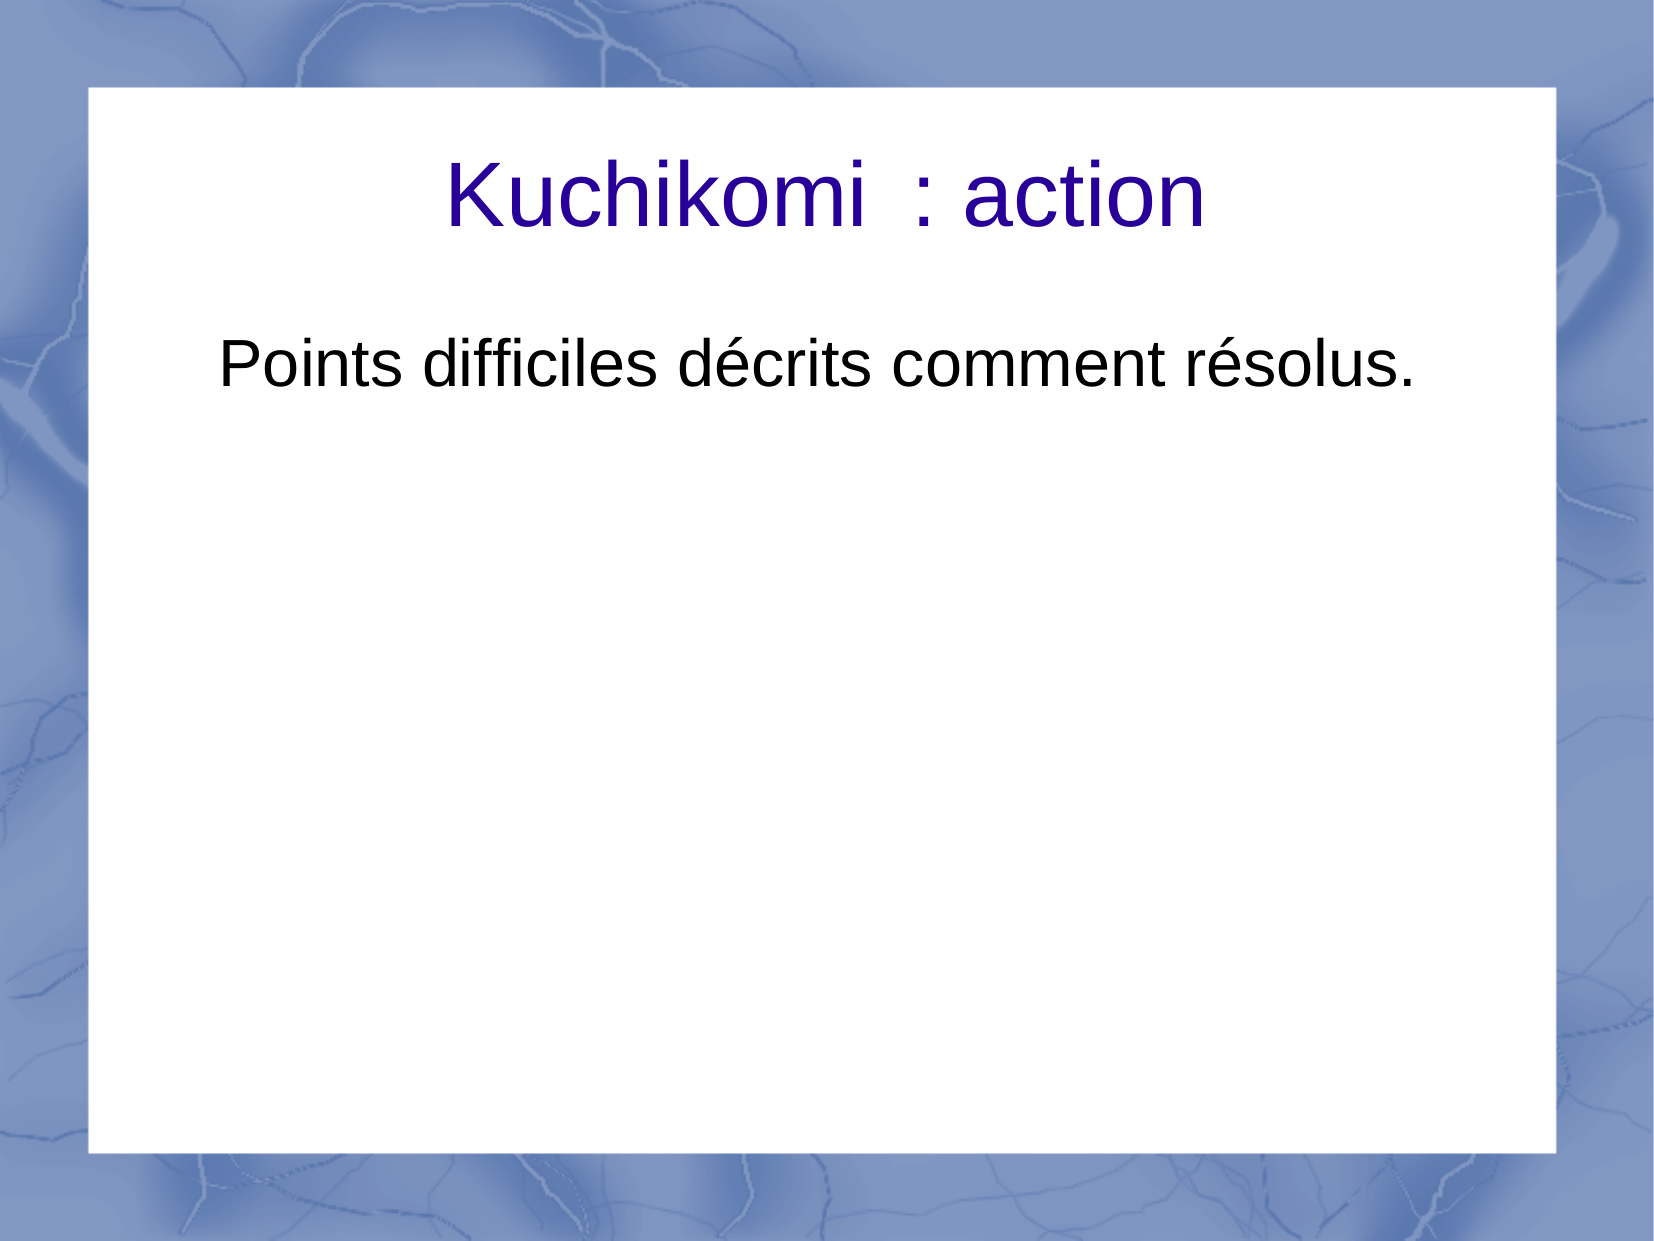

# Kuchikomi  : action
Points difficiles décrits comment résolus.